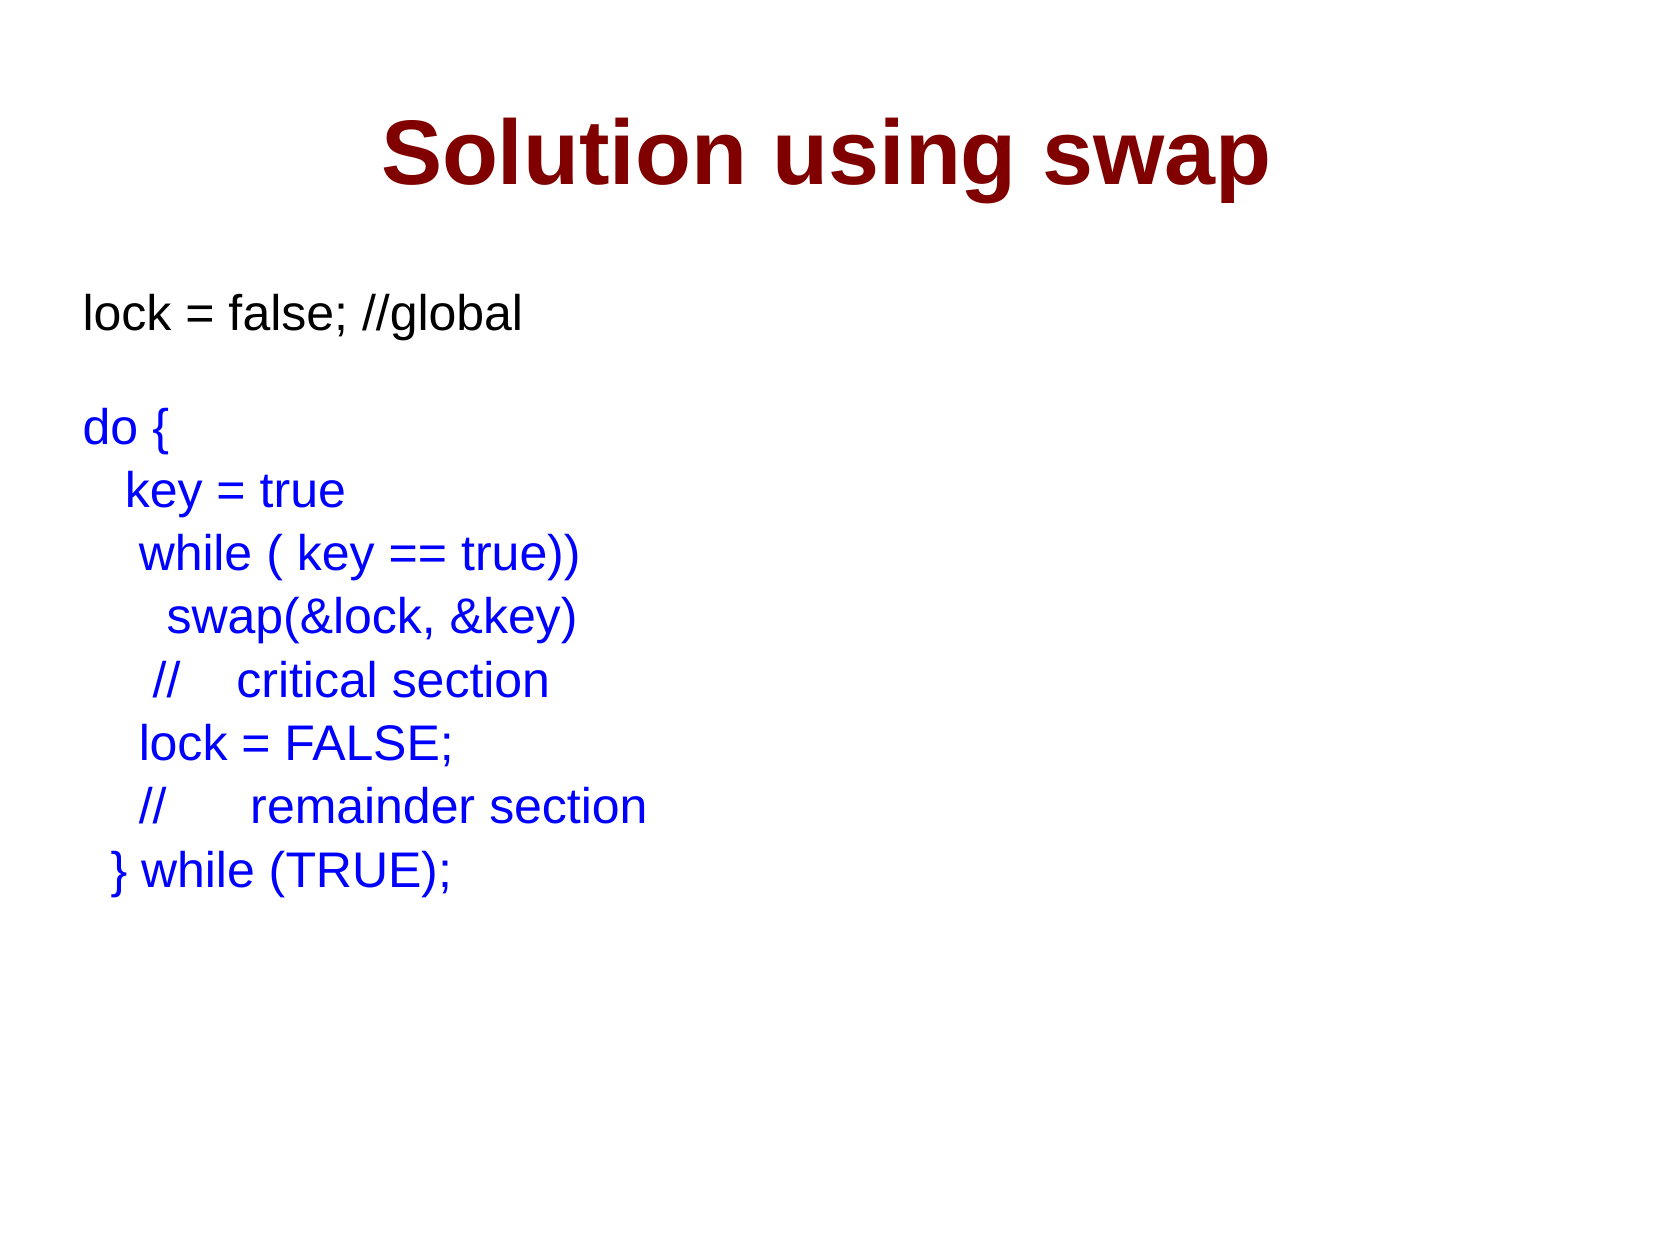

# Solution using swap
lock = false; //global
do {
 key = true
 while ( key == true))
 swap(&lock, &key)
 // critical section
 lock = FALSE;
 // remainder section
 } while (TRUE);